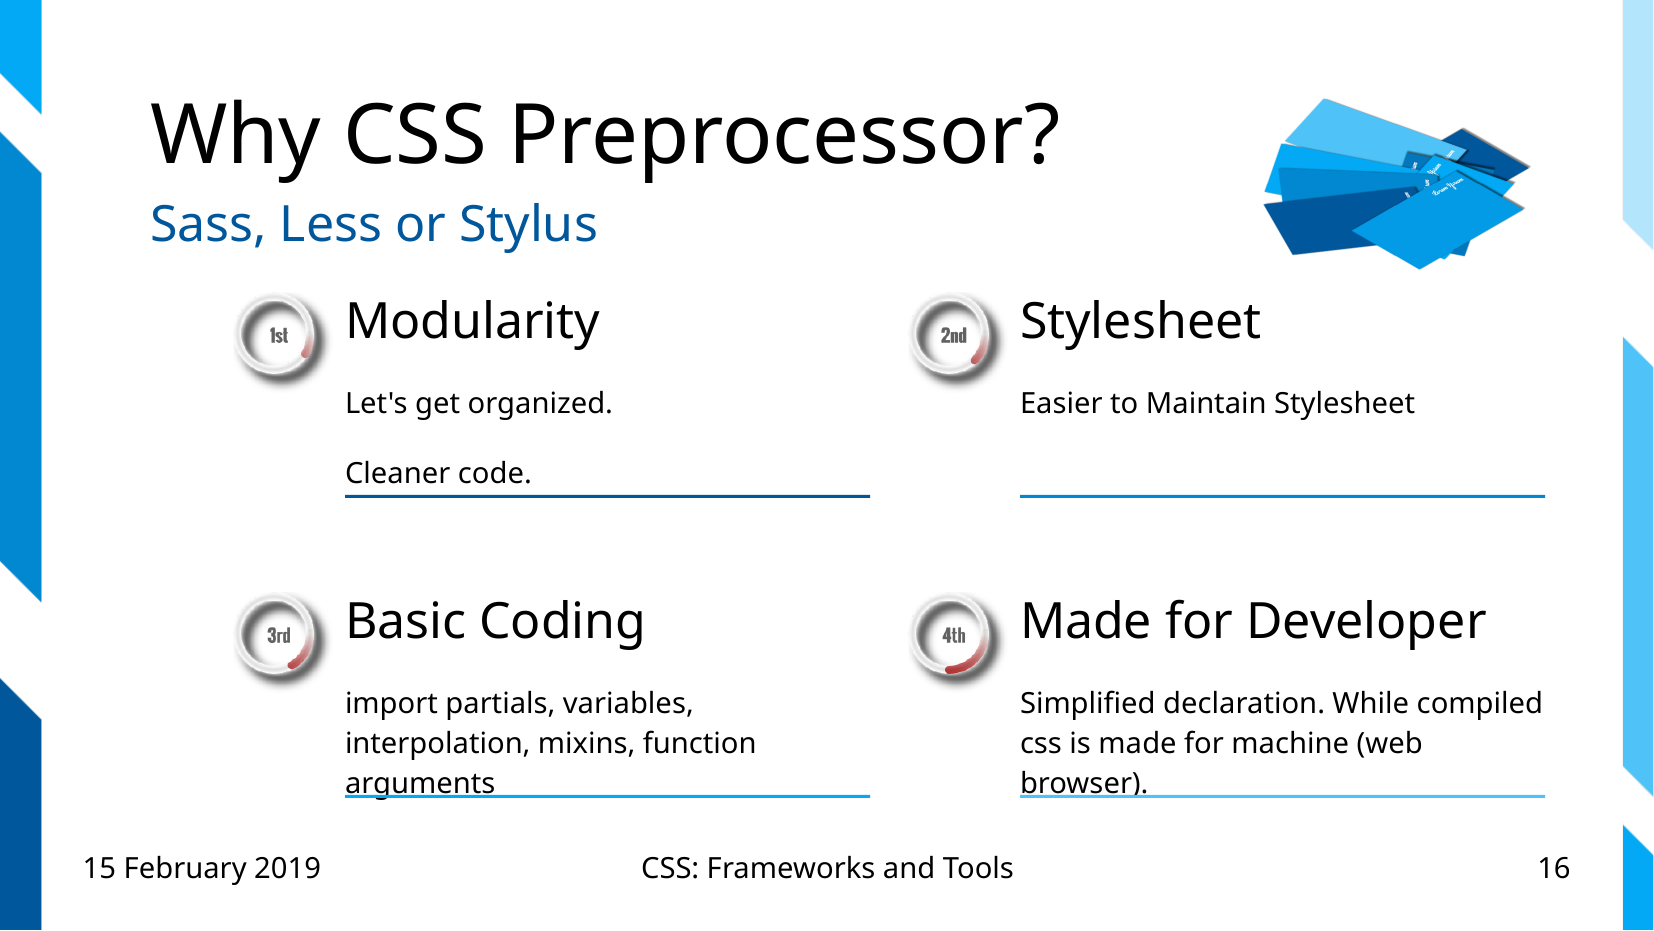

# Why CSS Preprocessor? Sass, Less or Stylus
Modularity
Let's get organized.
Cleaner code.
Stylesheet
Easier to Maintain Stylesheet
Basic Coding
import partials, variables, interpolation, mixins, function arguments
Made for Developer
Simplified declaration. While compiled css is made for machine (web browser).
15 February 2019
CSS: Frameworks and Tools
16